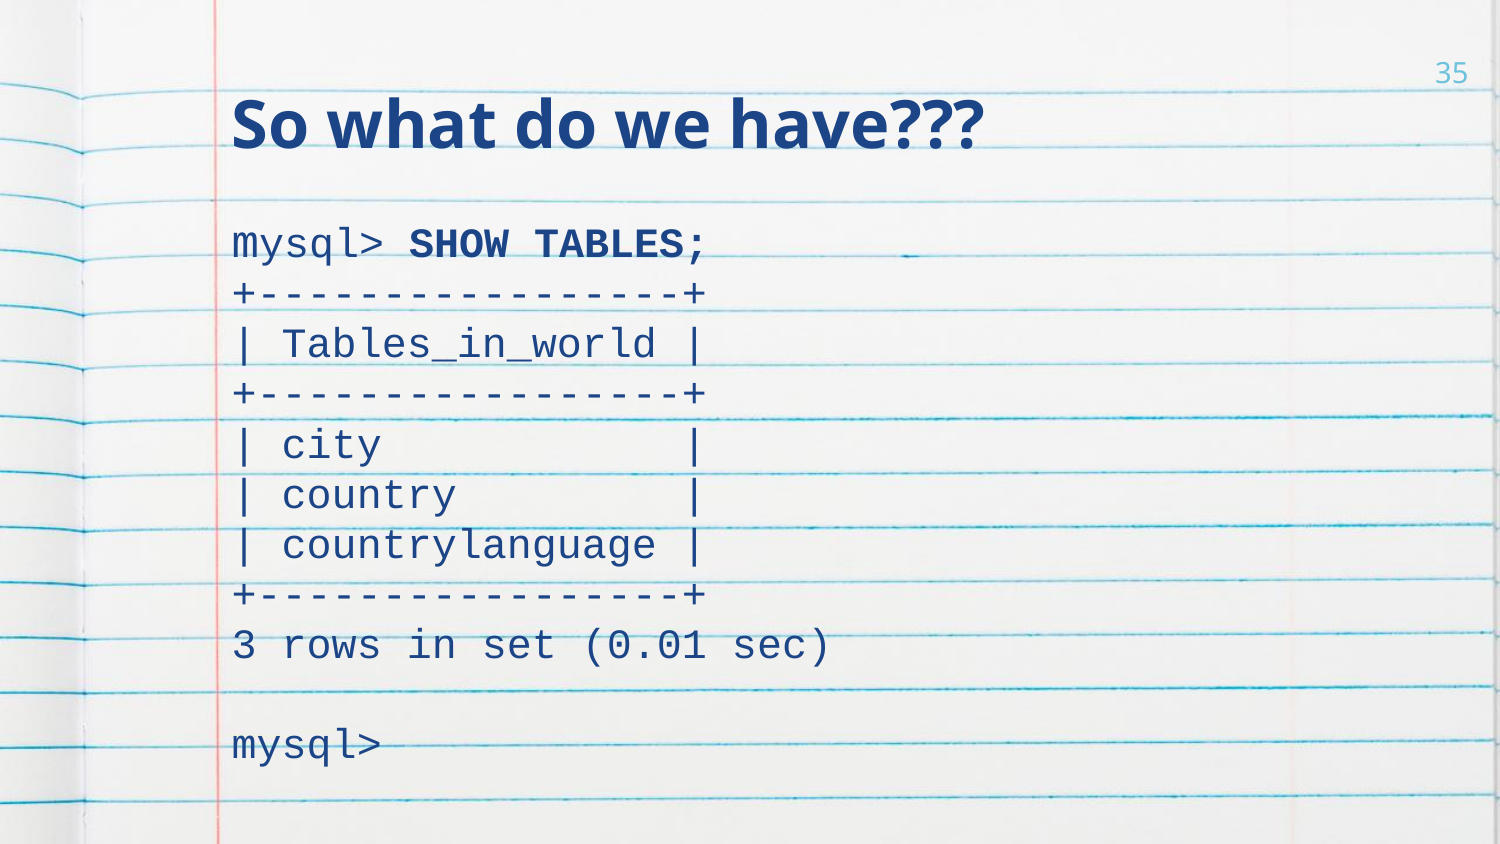

# So what do we have???
mysql> SHOW TABLES;
+-----------------+
| Tables_in_world |
+-----------------+
| city |
| country |
| countrylanguage |
+-----------------+
3 rows in set (0.01 sec)
mysql>